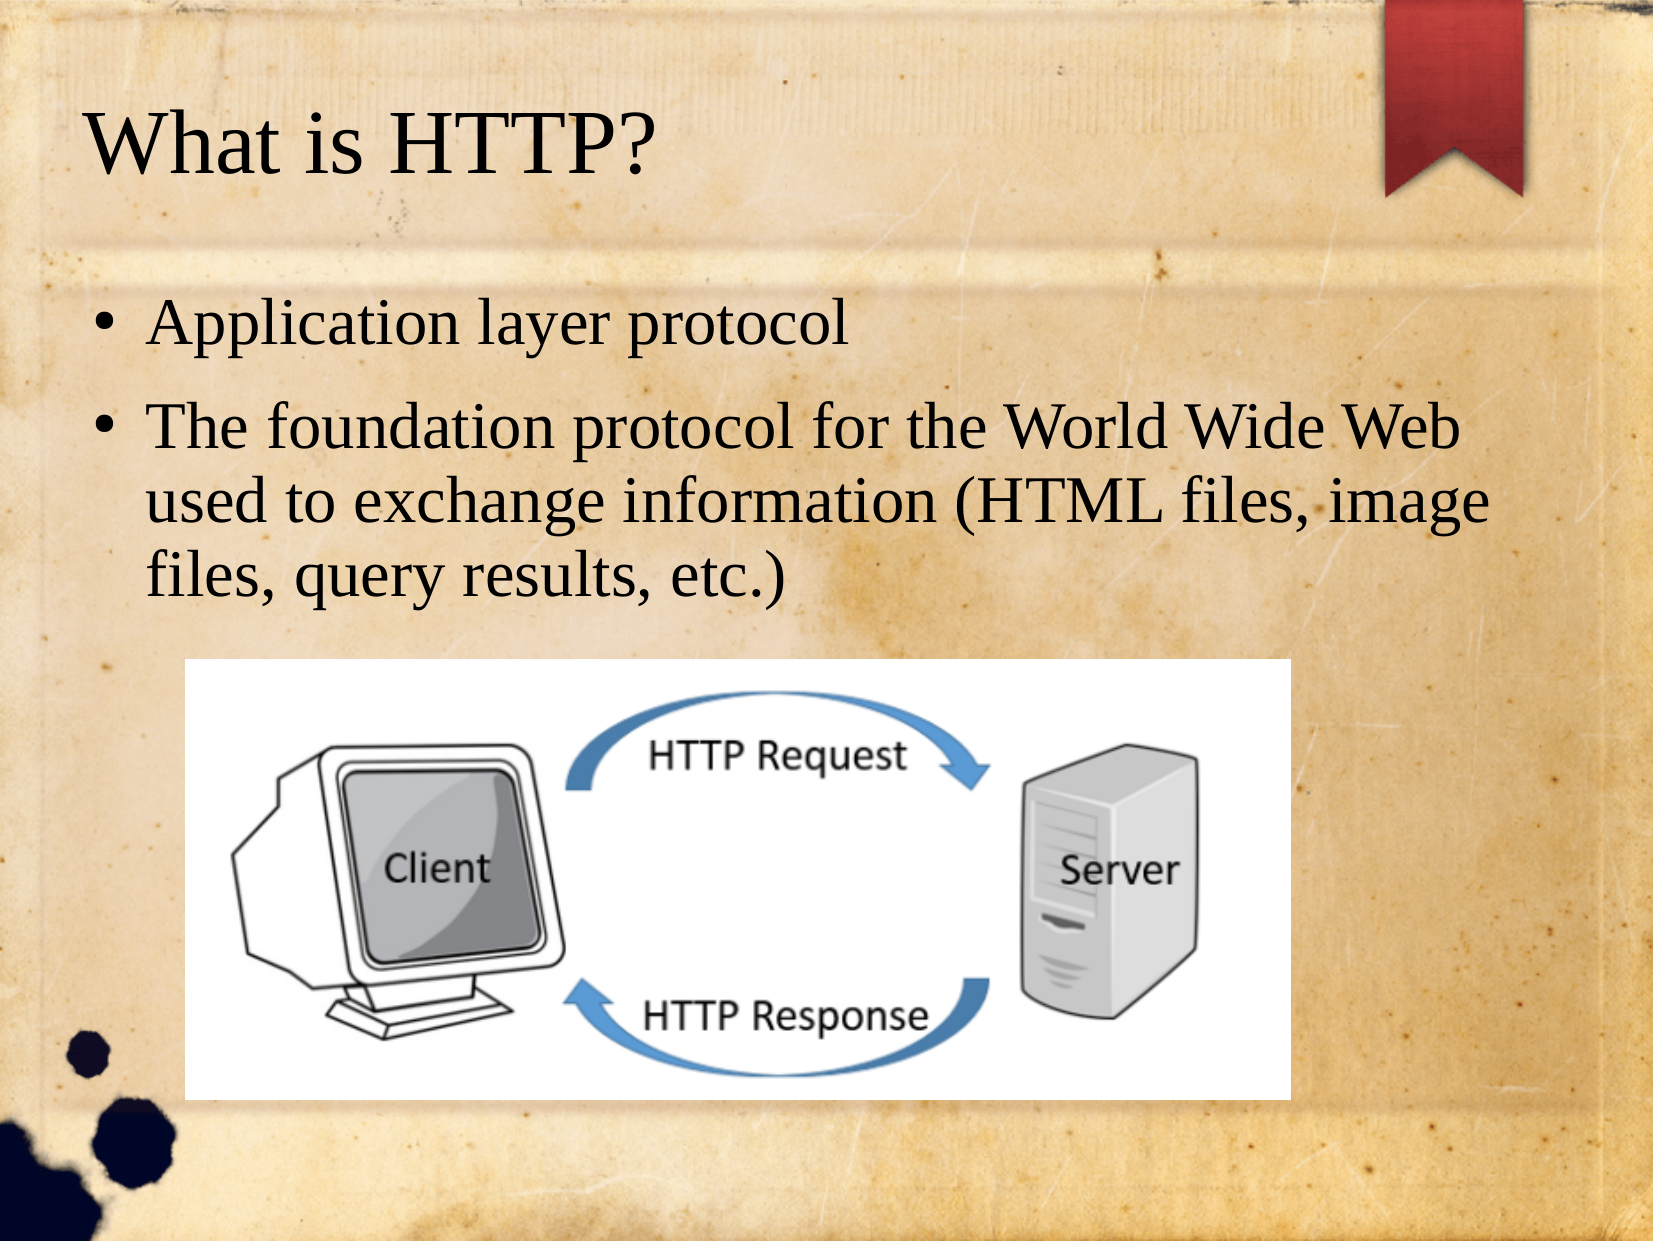

# What is HTTP?
Application layer protocol
The foundation protocol for the World Wide Web used to exchange information (HTML files, image files, query results, etc.)